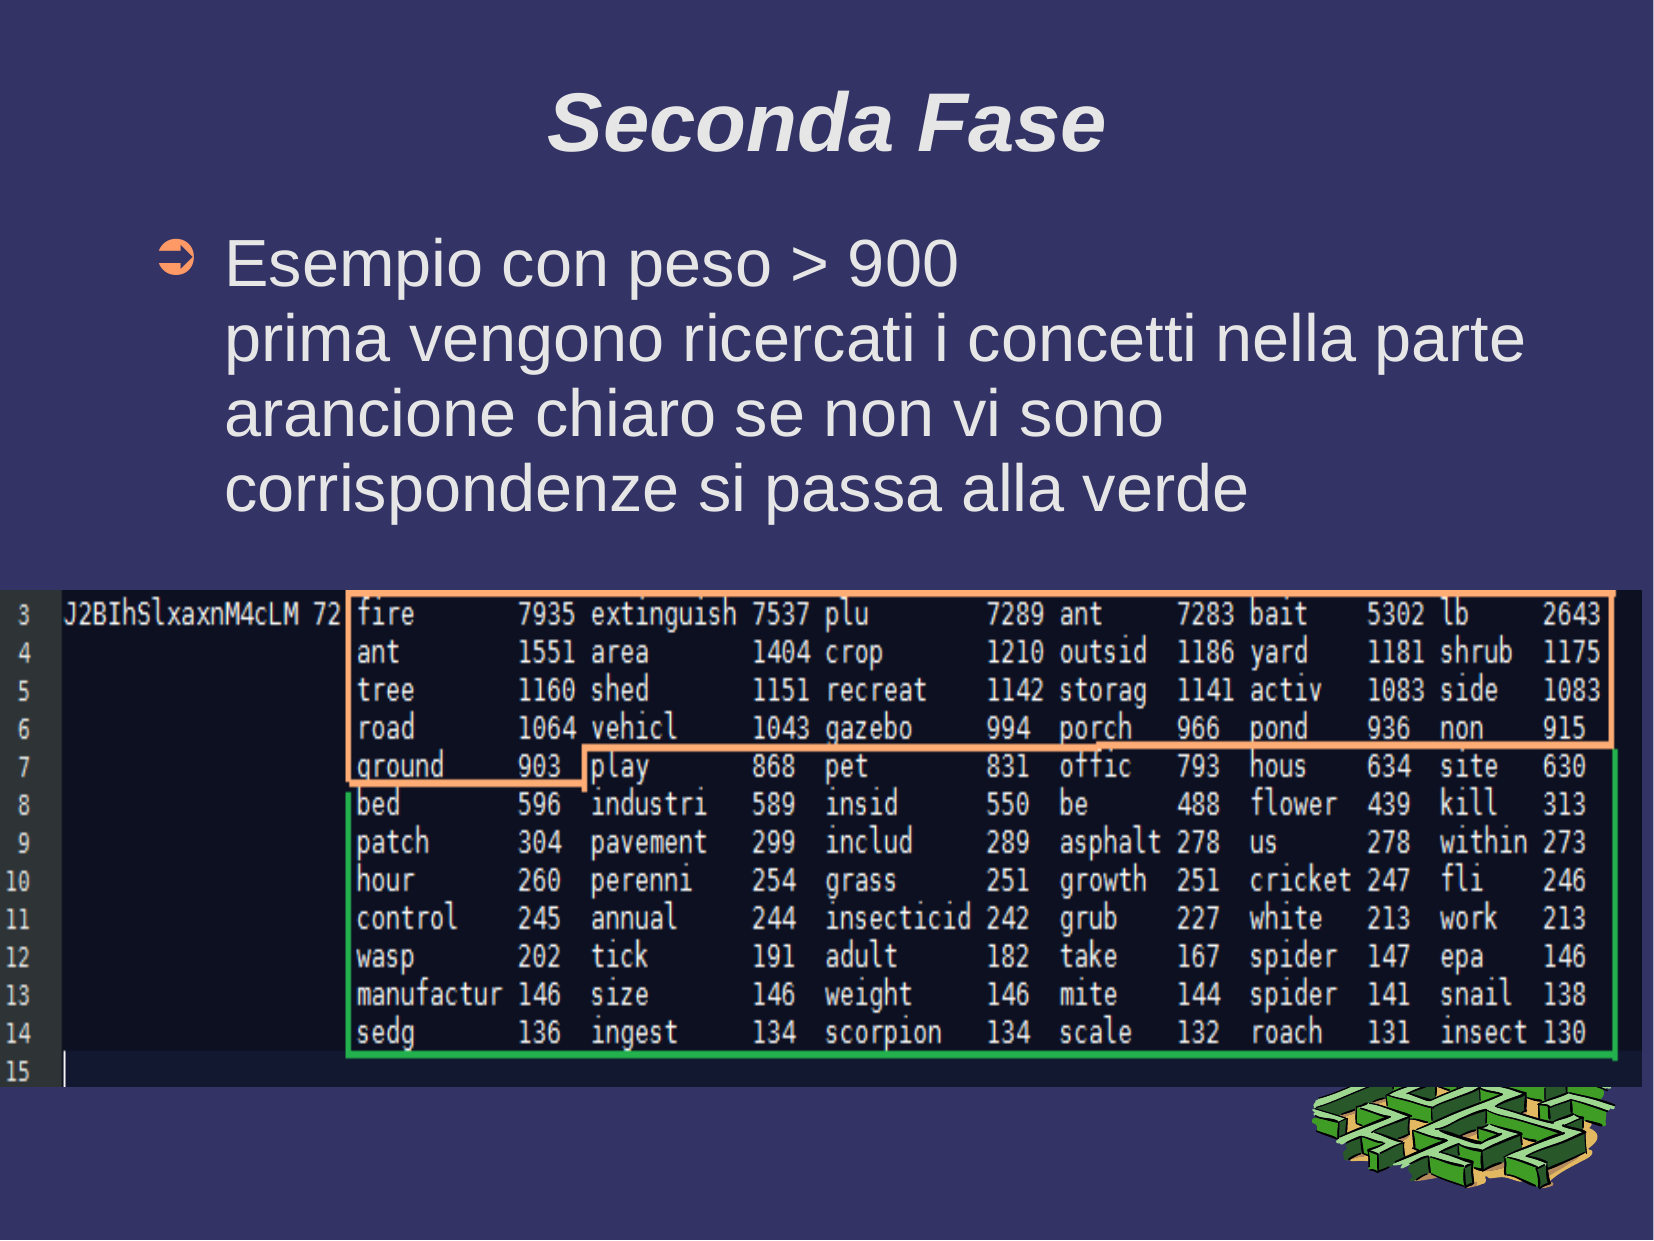

# Seconda Fase
Esempio con peso > 900
prima vengono ricercati i concetti nella parte arancione chiaro se non vi sono corrispondenze si passa alla verde